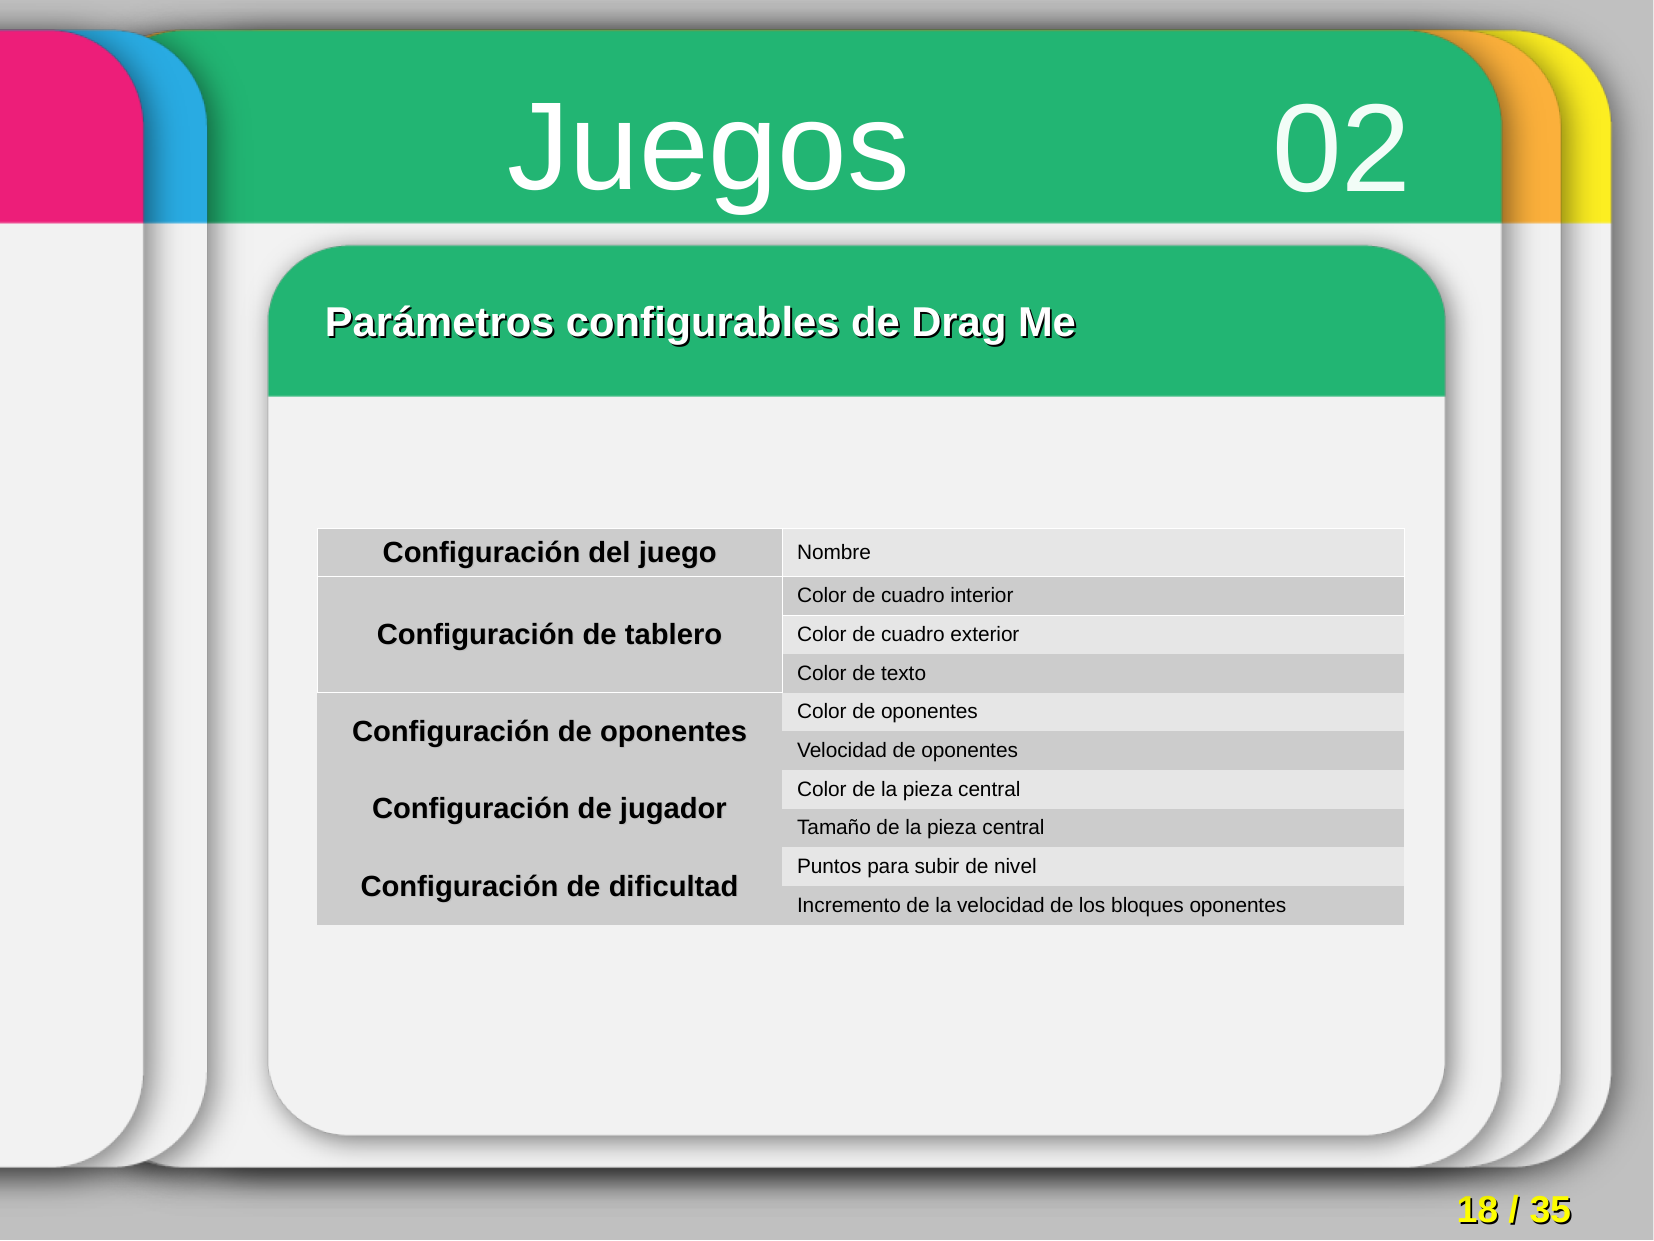

02
# Juegos
Parámetros configurables de Drag Me
| Configuración del juego | Nombre |
| --- | --- |
| Configuración de tablero | Color de cuadro interior |
| | Color de cuadro exterior |
| | Color de texto |
| Configuración de oponentes | Color de oponentes |
| | Velocidad de oponentes |
| Configuración de jugador | Color de la pieza central |
| | Tamaño de la pieza central |
| Configuración de dificultad | Puntos para subir de nivel |
| | Incremento de la velocidad de los bloques oponentes |